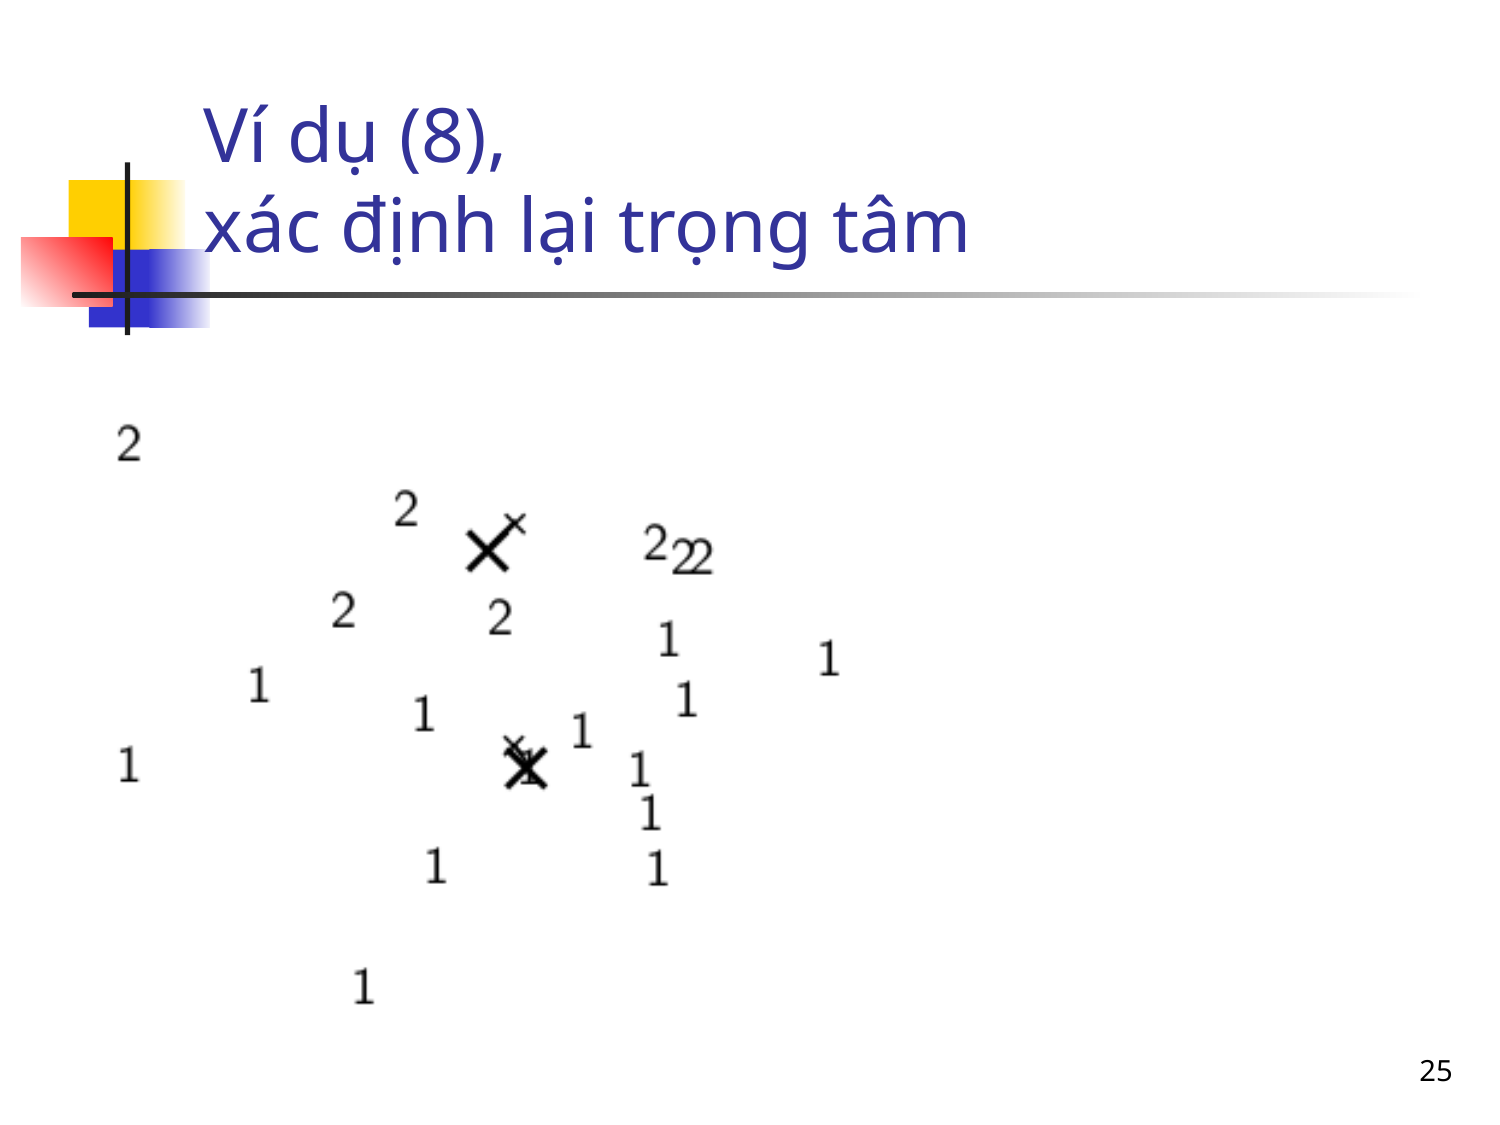

# Ví dụ (8), xác định lại trọng tâm